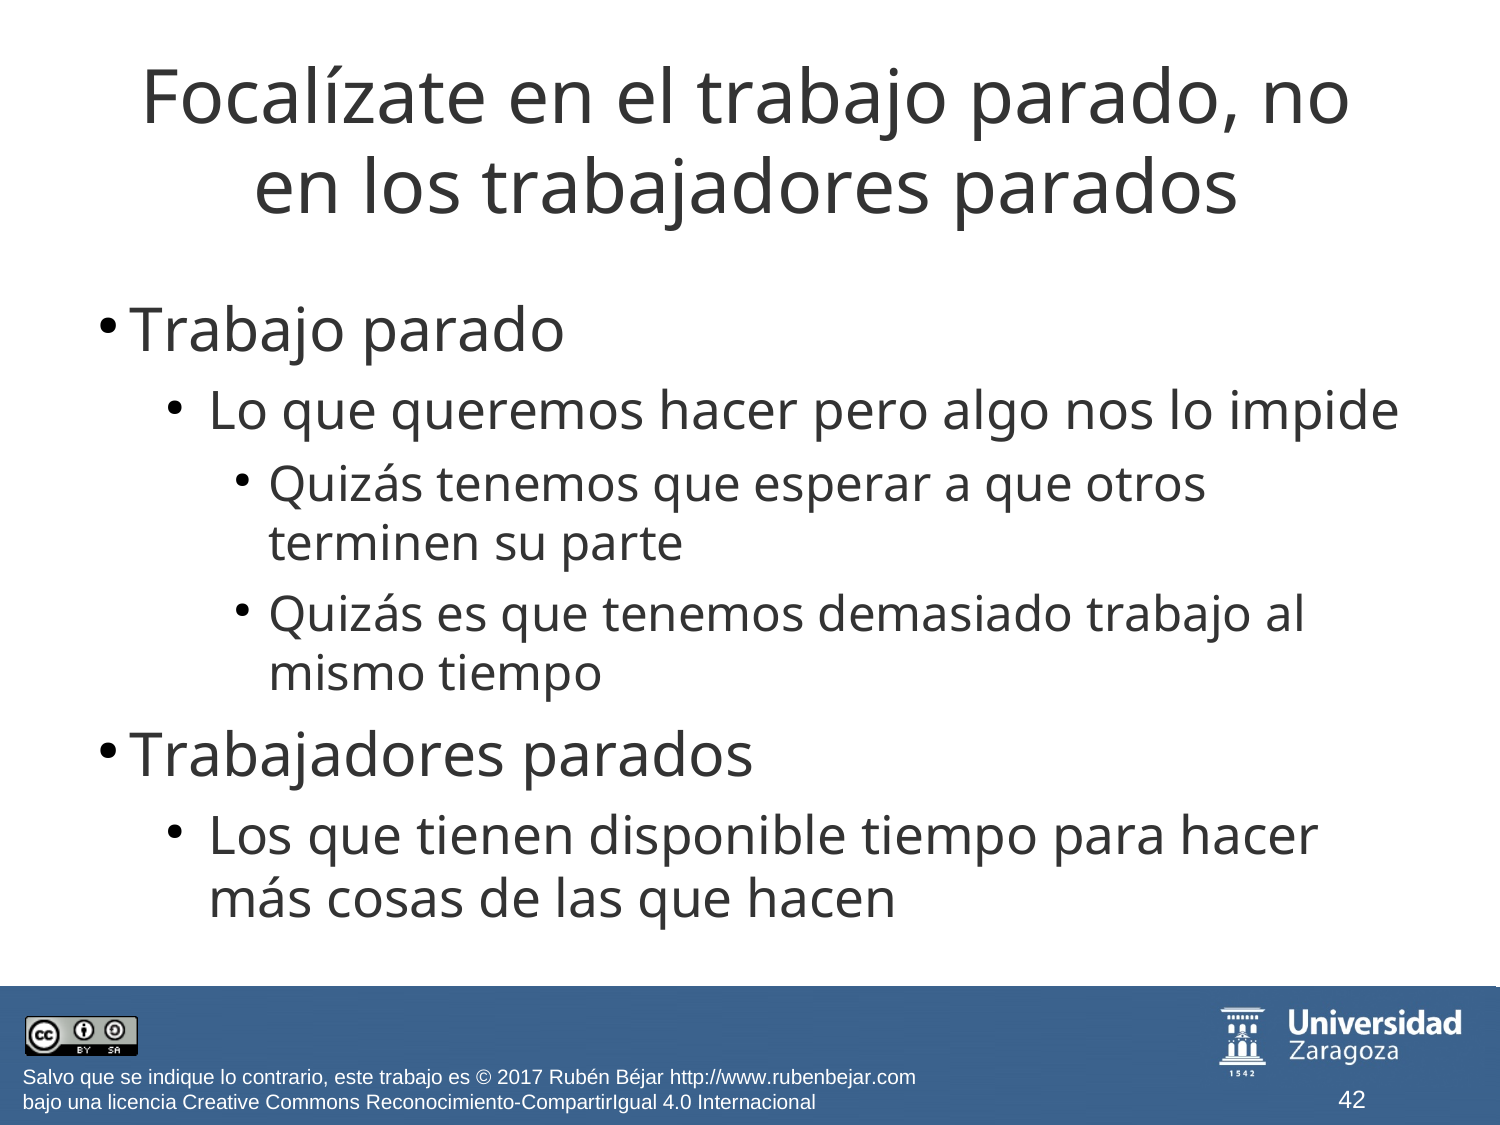

# Focalízate en el trabajo parado, no en los trabajadores parados
Trabajo parado
Lo que queremos hacer pero algo nos lo impide
Quizás tenemos que esperar a que otros terminen su parte
Quizás es que tenemos demasiado trabajo al mismo tiempo
Trabajadores parados
Los que tienen disponible tiempo para hacer más cosas de las que hacen